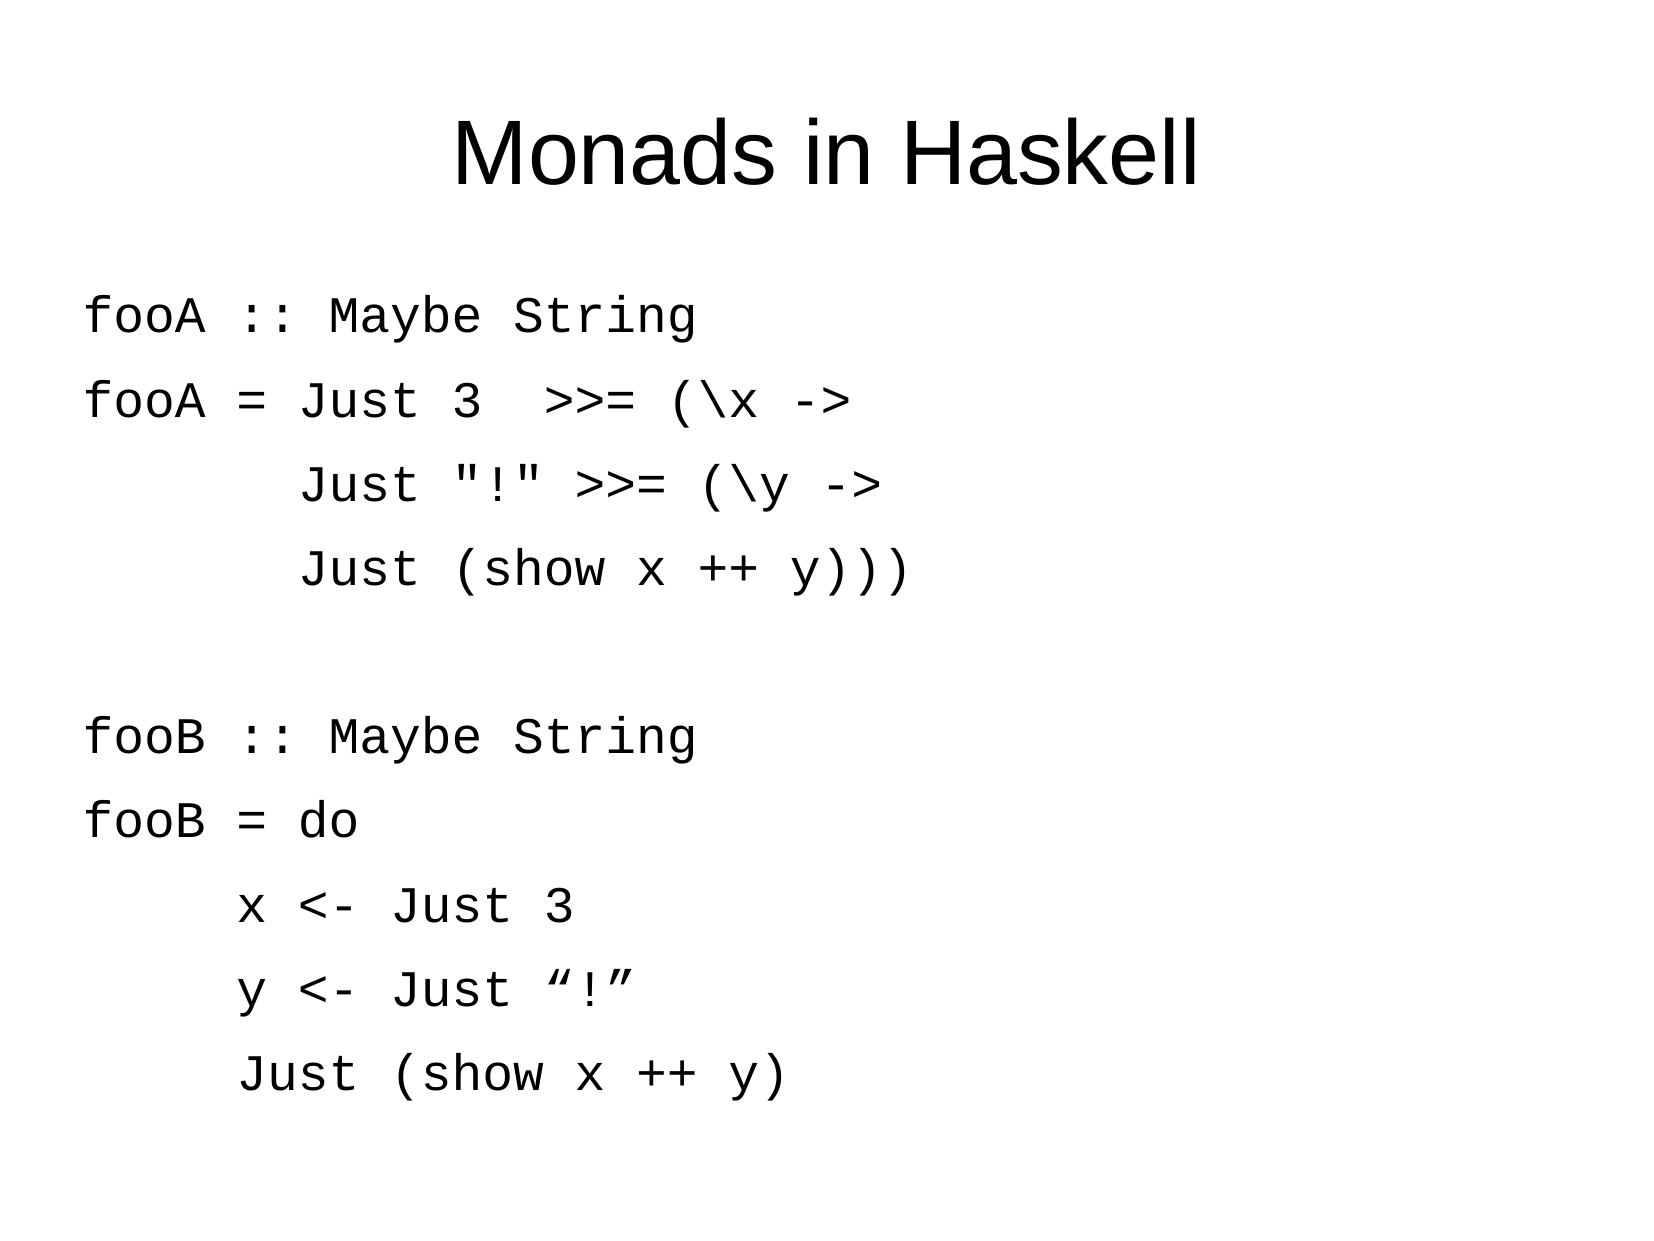

# Monads in Haskell
fooA :: Maybe String
fooA = Just 3 >>= (\x ->
 Just "!" >>= (\y ->
 Just (show x ++ y)))
fooB :: Maybe String
fooB = do
 x <- Just 3
 y <- Just “!”
 Just (show x ++ y)